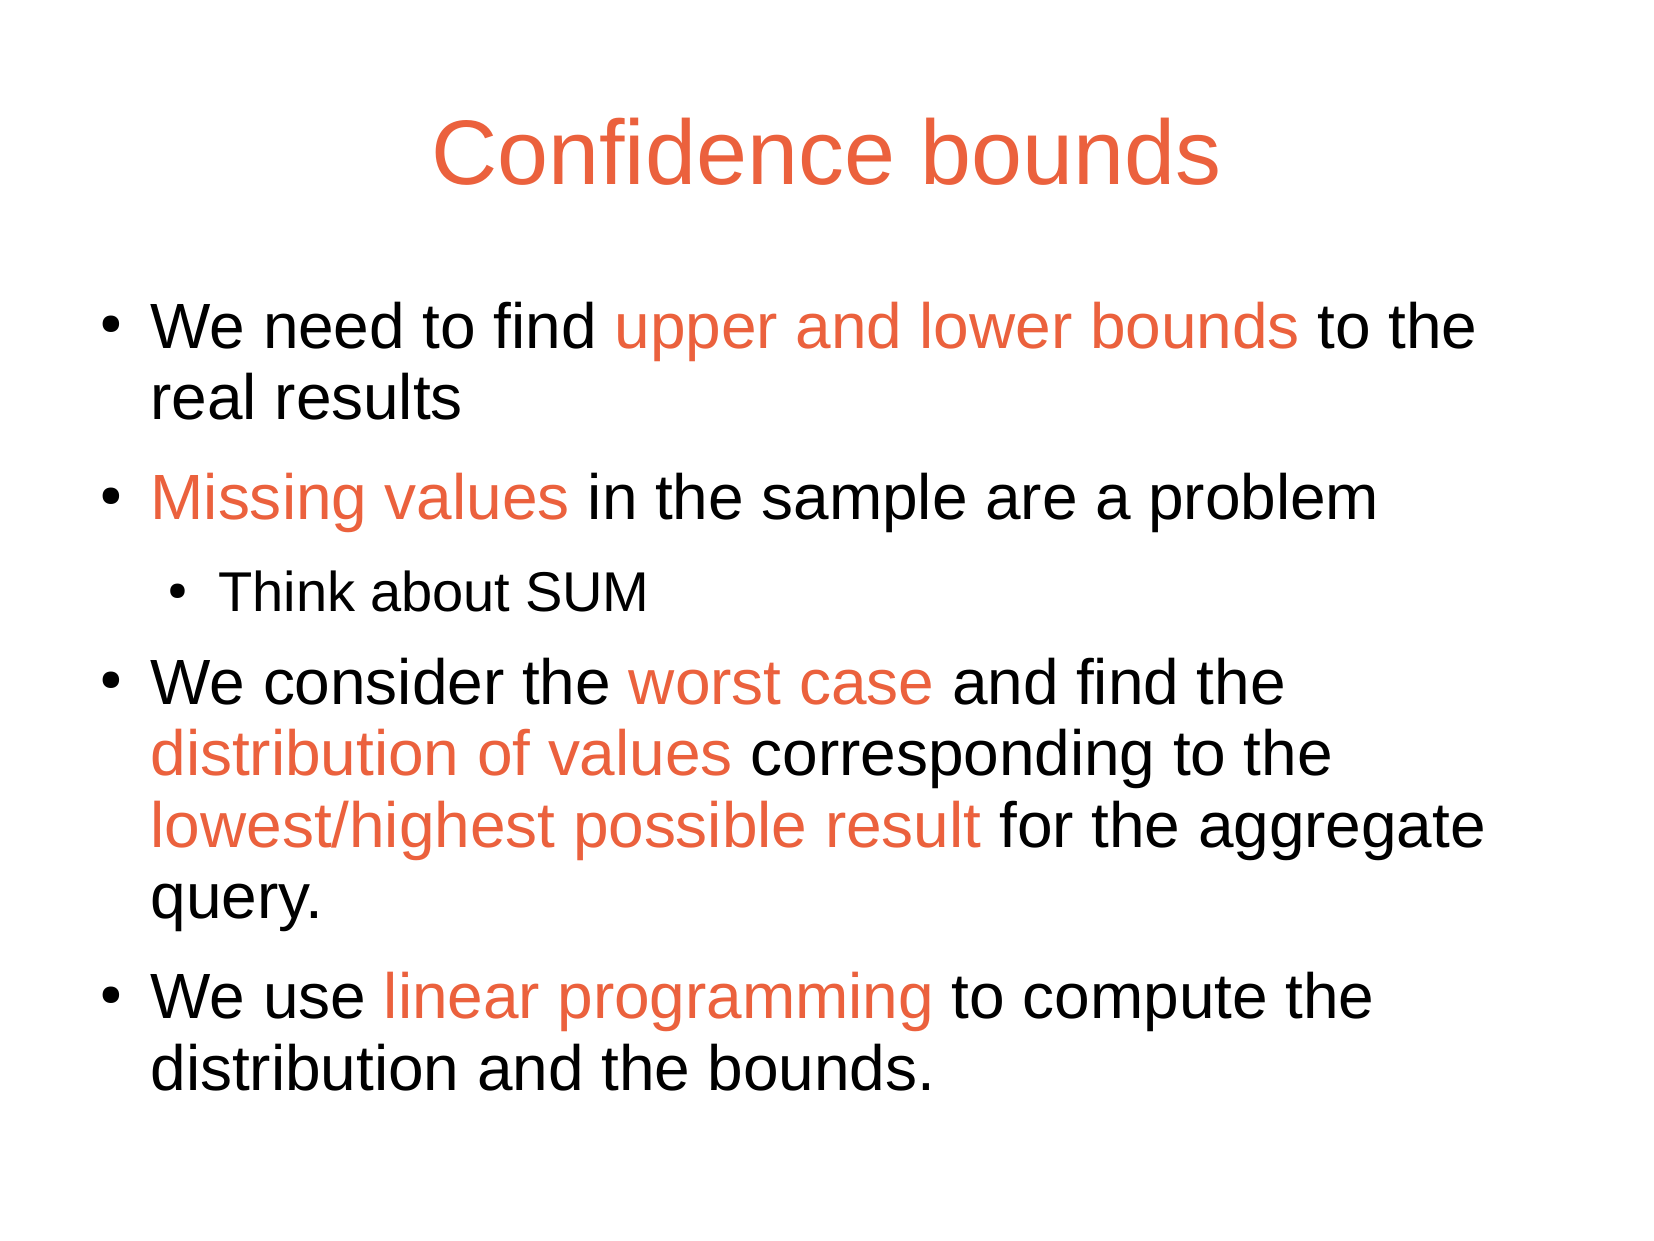

# Confidence bounds
We need to find upper and lower bounds to the real results
Missing values in the sample are a problem
Think about SUM
We consider the worst case and find the distribution of values corresponding to the lowest/highest possible result for the aggregate query.
We use linear programming to compute the distribution and the bounds.